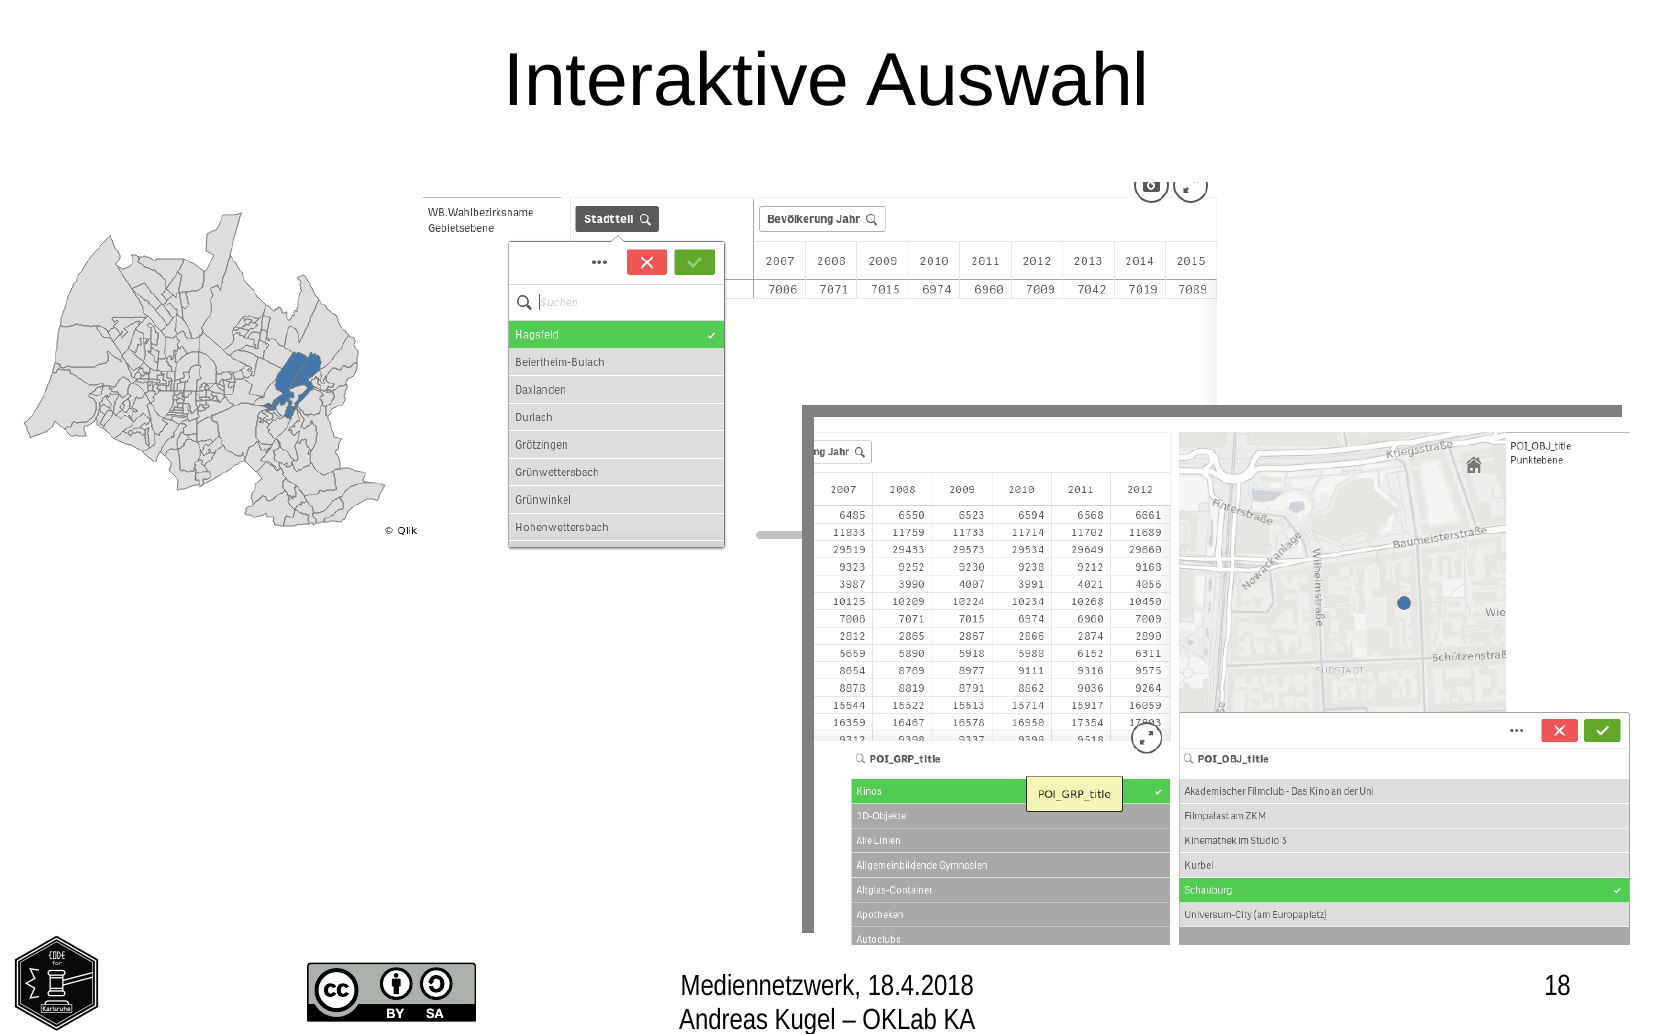

# Interaktive Auswahl
Wie werden Zahlen zu Codes?
18